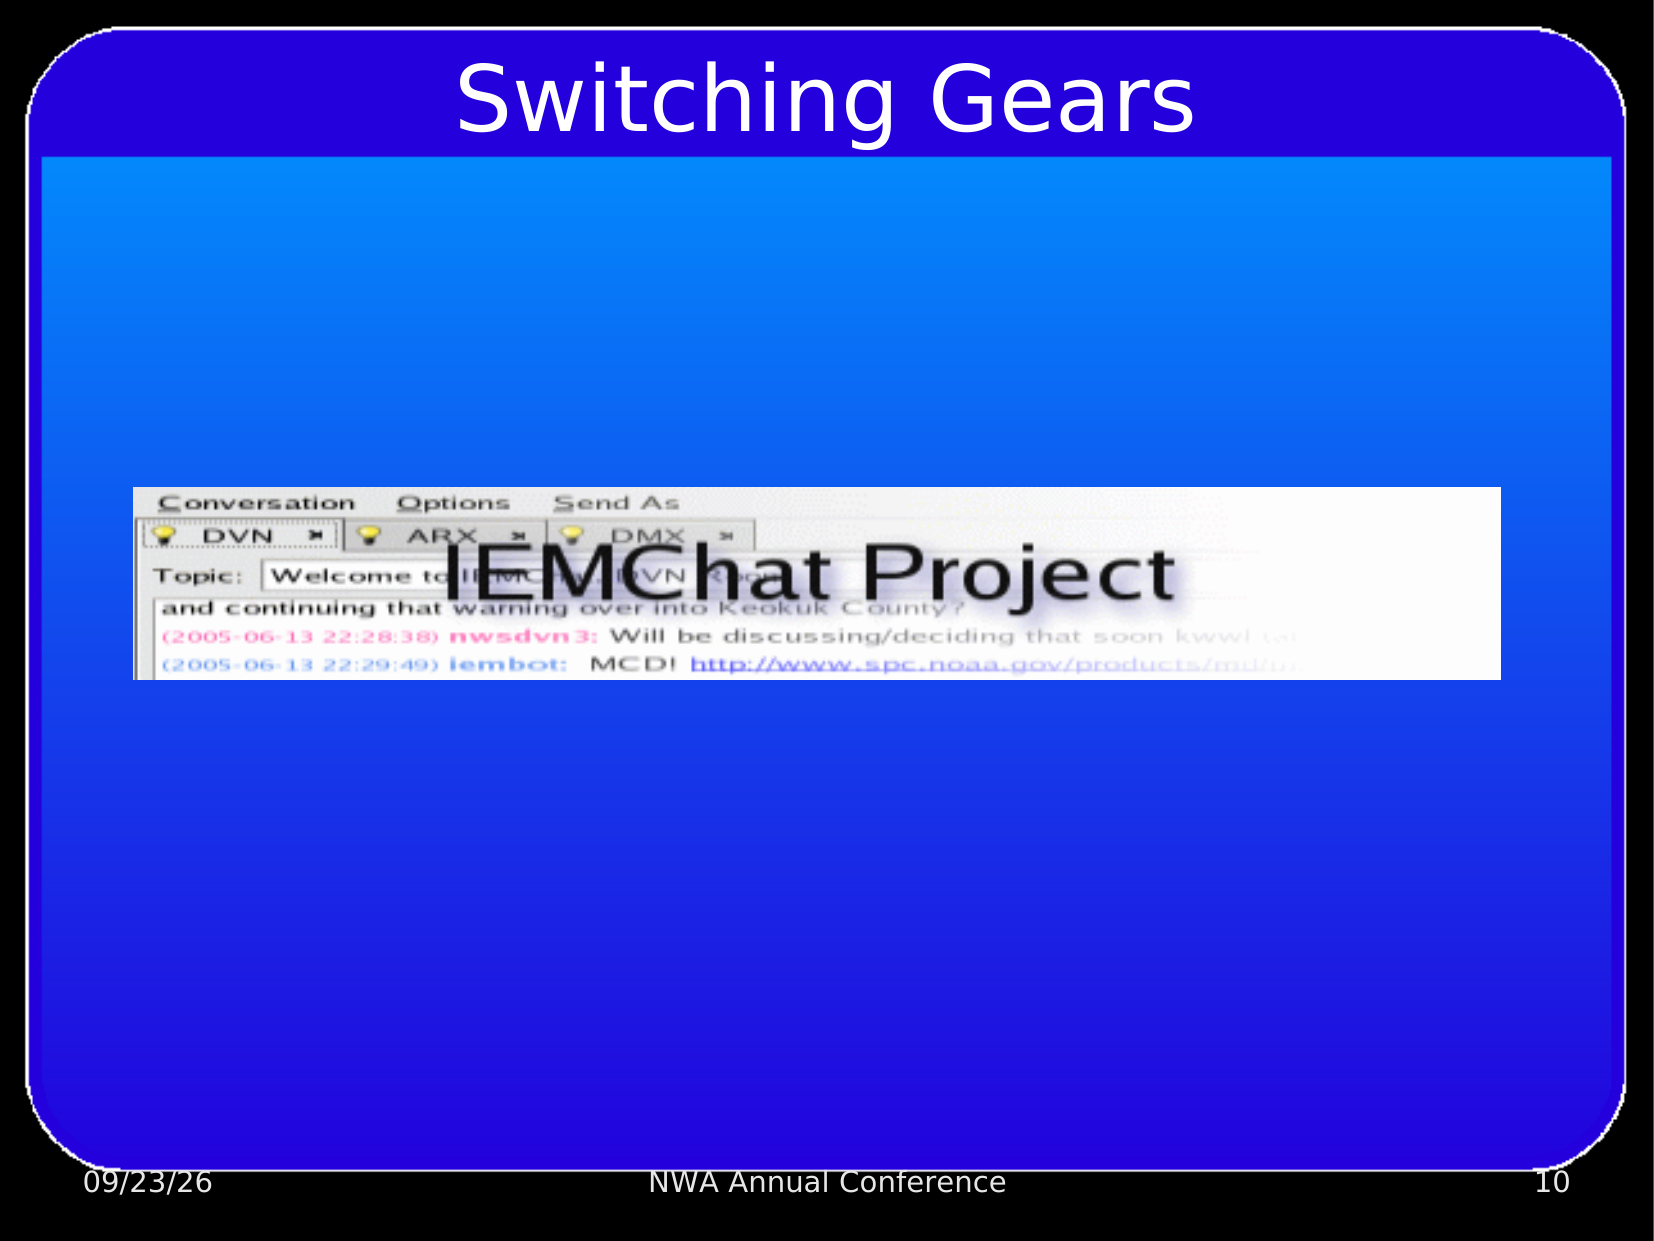

# Switching Gears
NWA Annual Conference
10